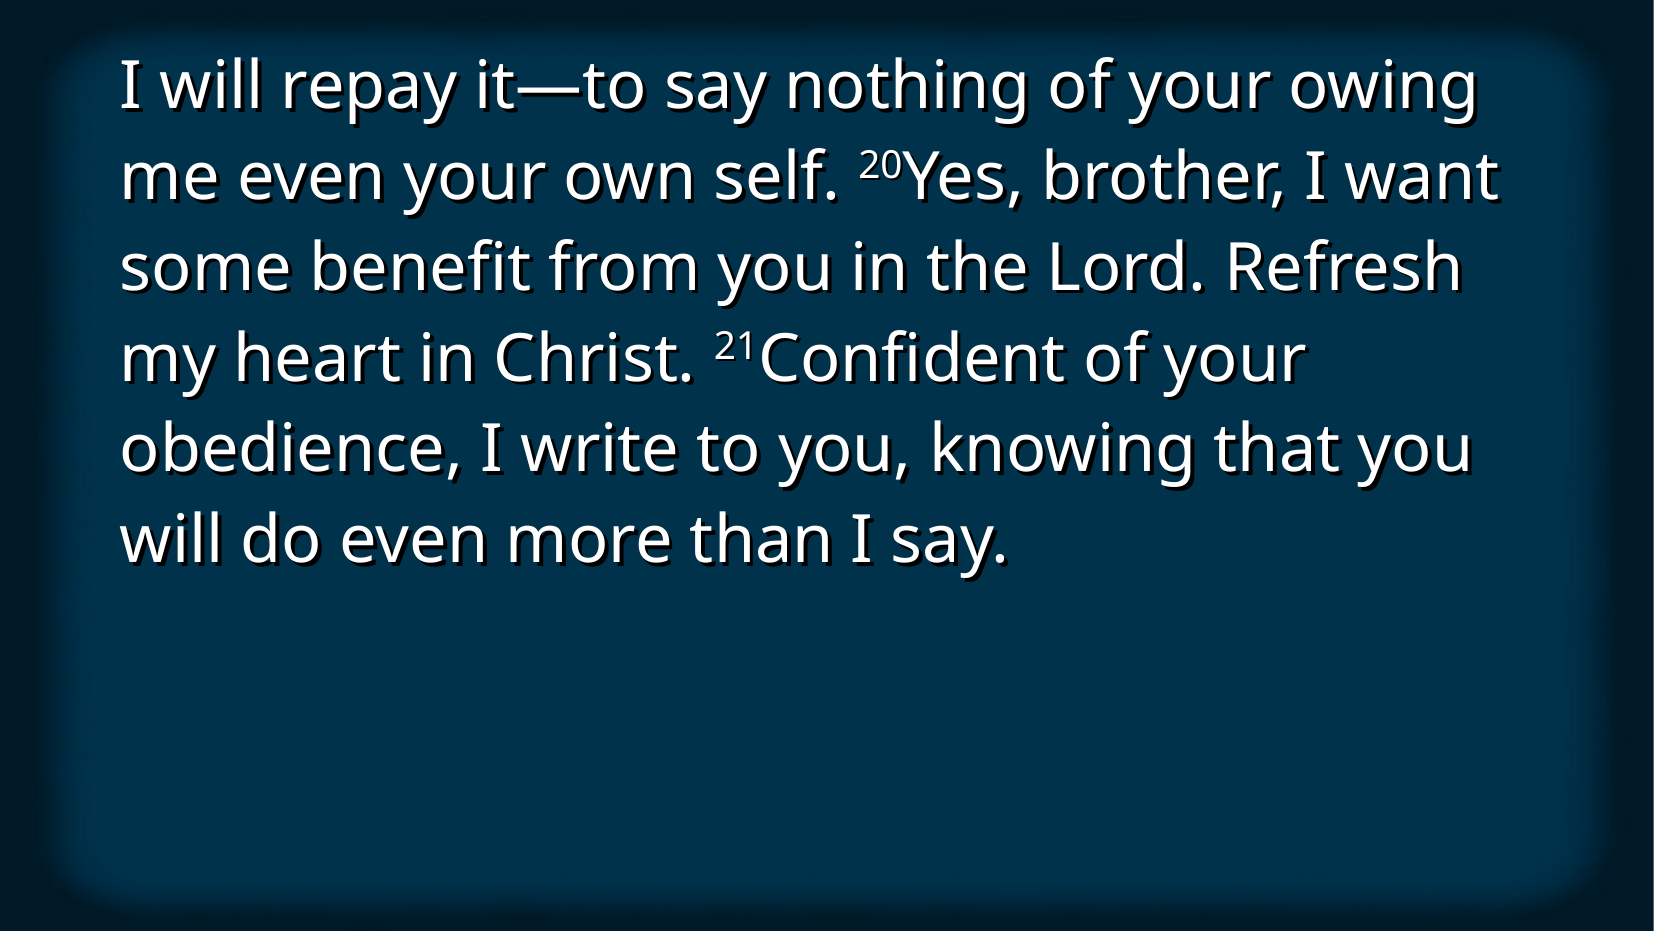

I will repay it—to say nothing of your owing me even your own self. 20Yes, brother, I want some benefit from you in the Lord. Refresh my heart in Christ. 21Confident of your obedience, I write to you, knowing that you will do even more than I say.